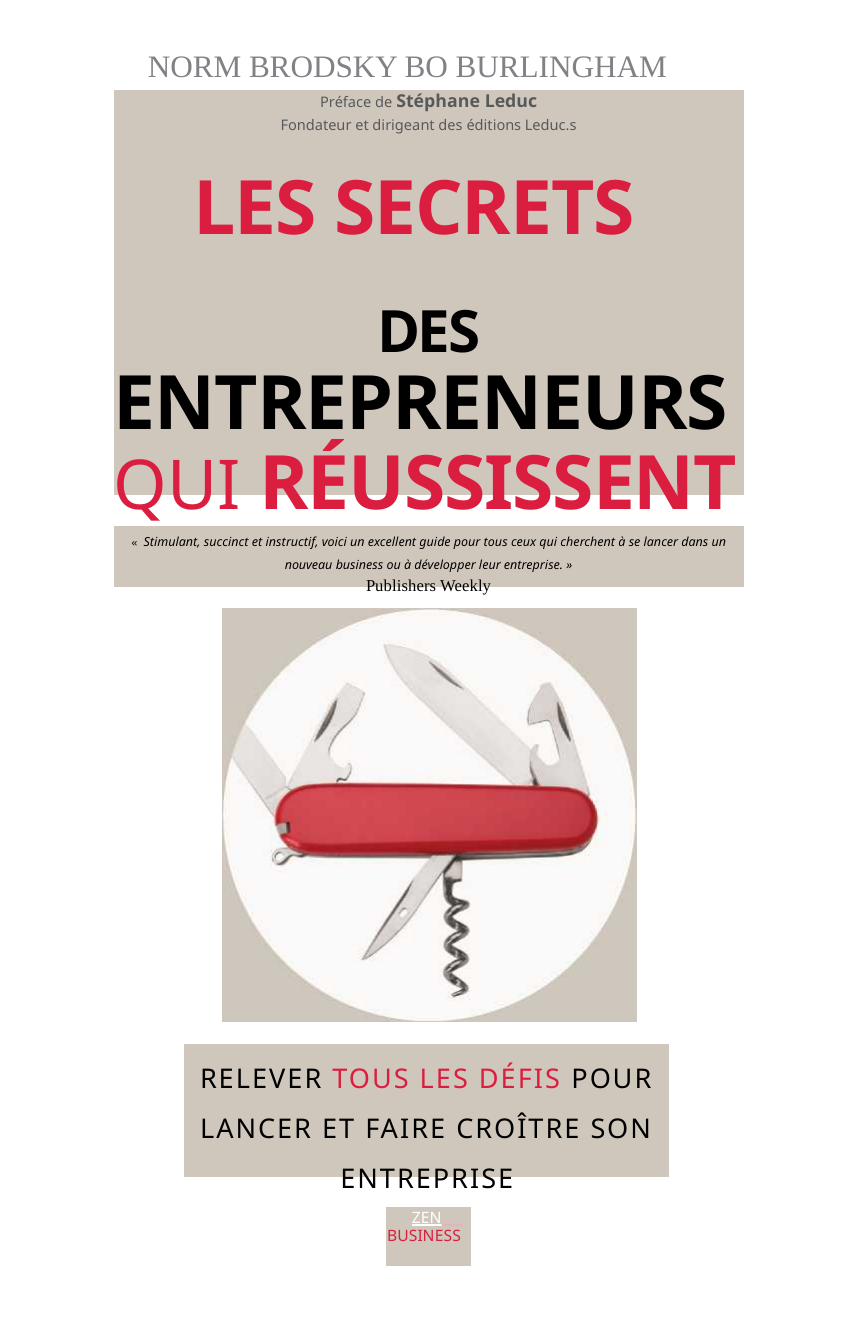

NORM BRODSKY BO BURLINGHAM
Préface de Stéphane Leduc
Fondateur et dirigeant des éditions Leduc.s
LES SECRETS
DES
ENTREPRENEURS qui RÉUSSISSENT
« Stimulant, succinct et instructif, voici un excellent guide pour tous ceux qui cherchent à se lancer dans un nouveau business ou à développer leur entreprise. »
Publishers Weekly
RELEVER TOUS LES DÉFIS POUR LANCER ET FAIRE CROÎTRE SON ENTREPRISE
ZEN___
BUSINESS